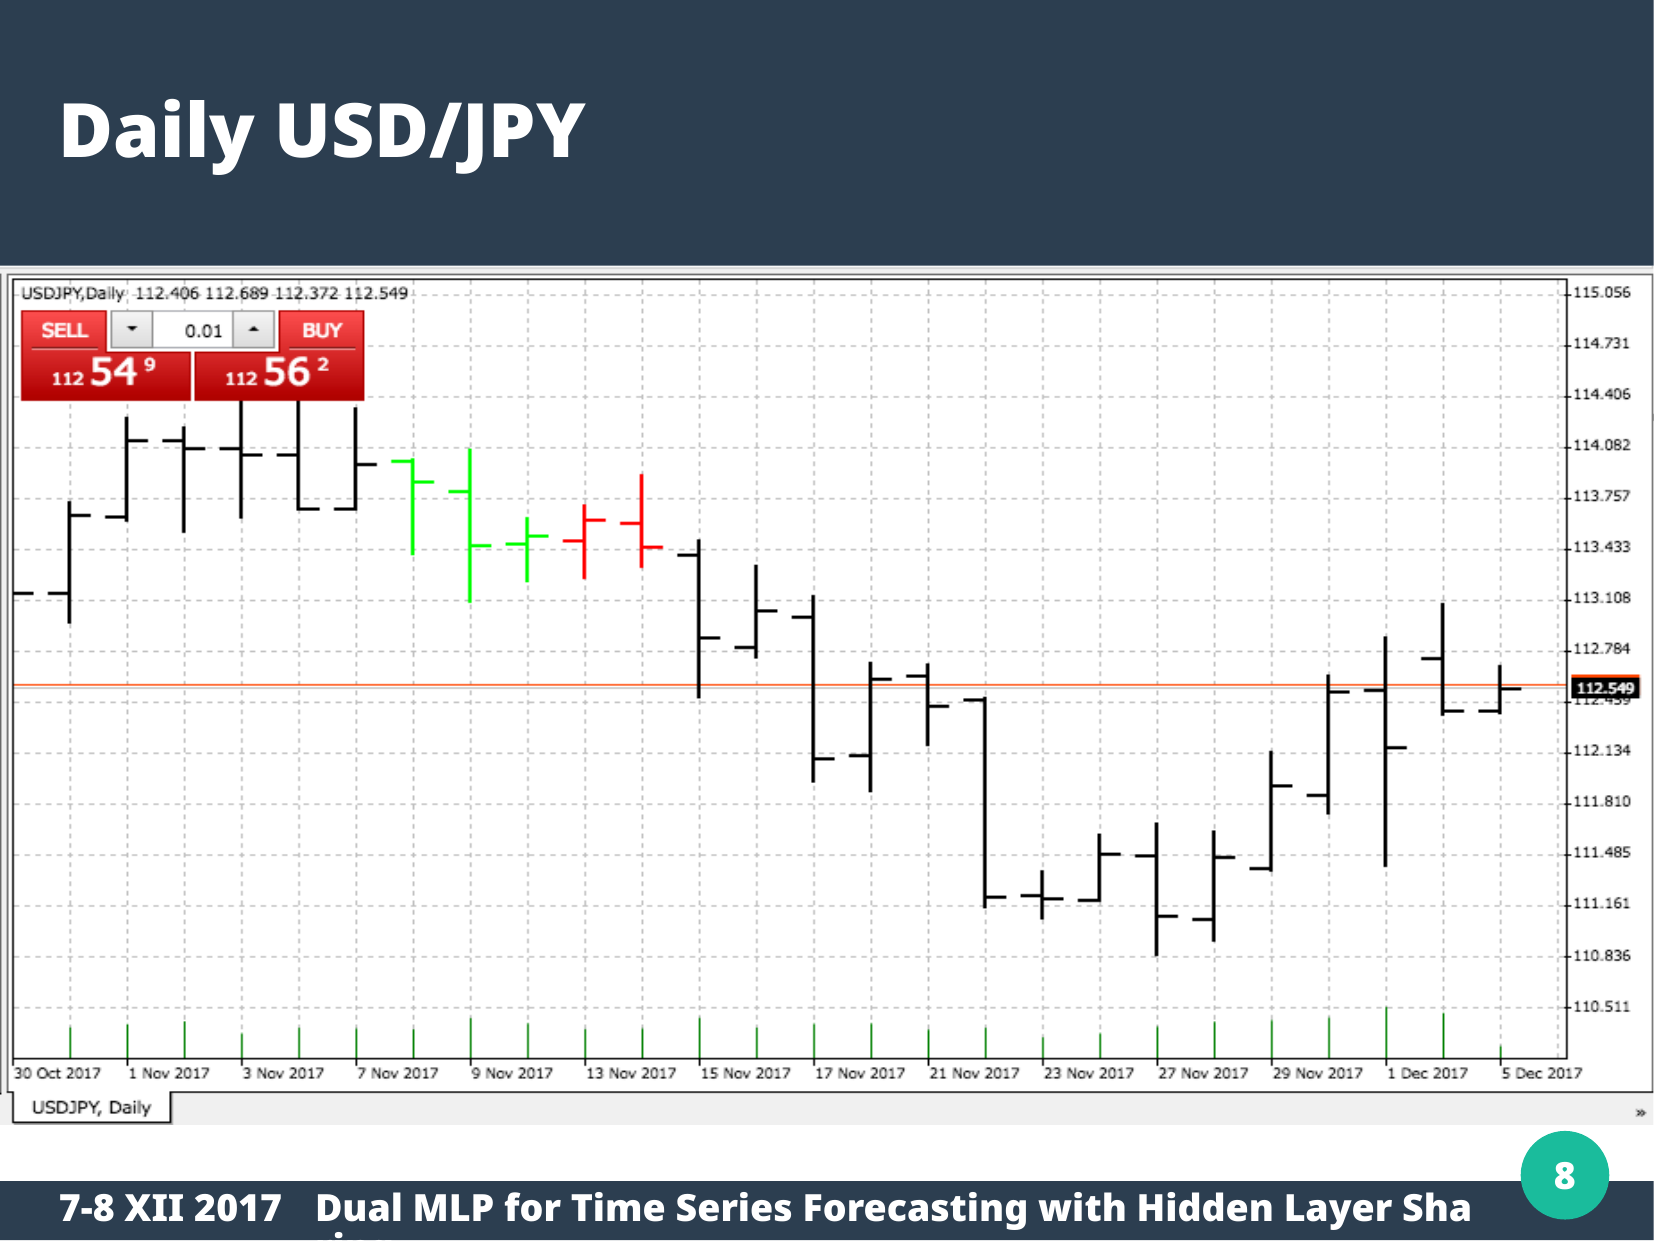

# Daily USD/JPY
8
7-8 XII 2017
Dual MLP for Time Series Forecasting with Hidden Layer Sharing